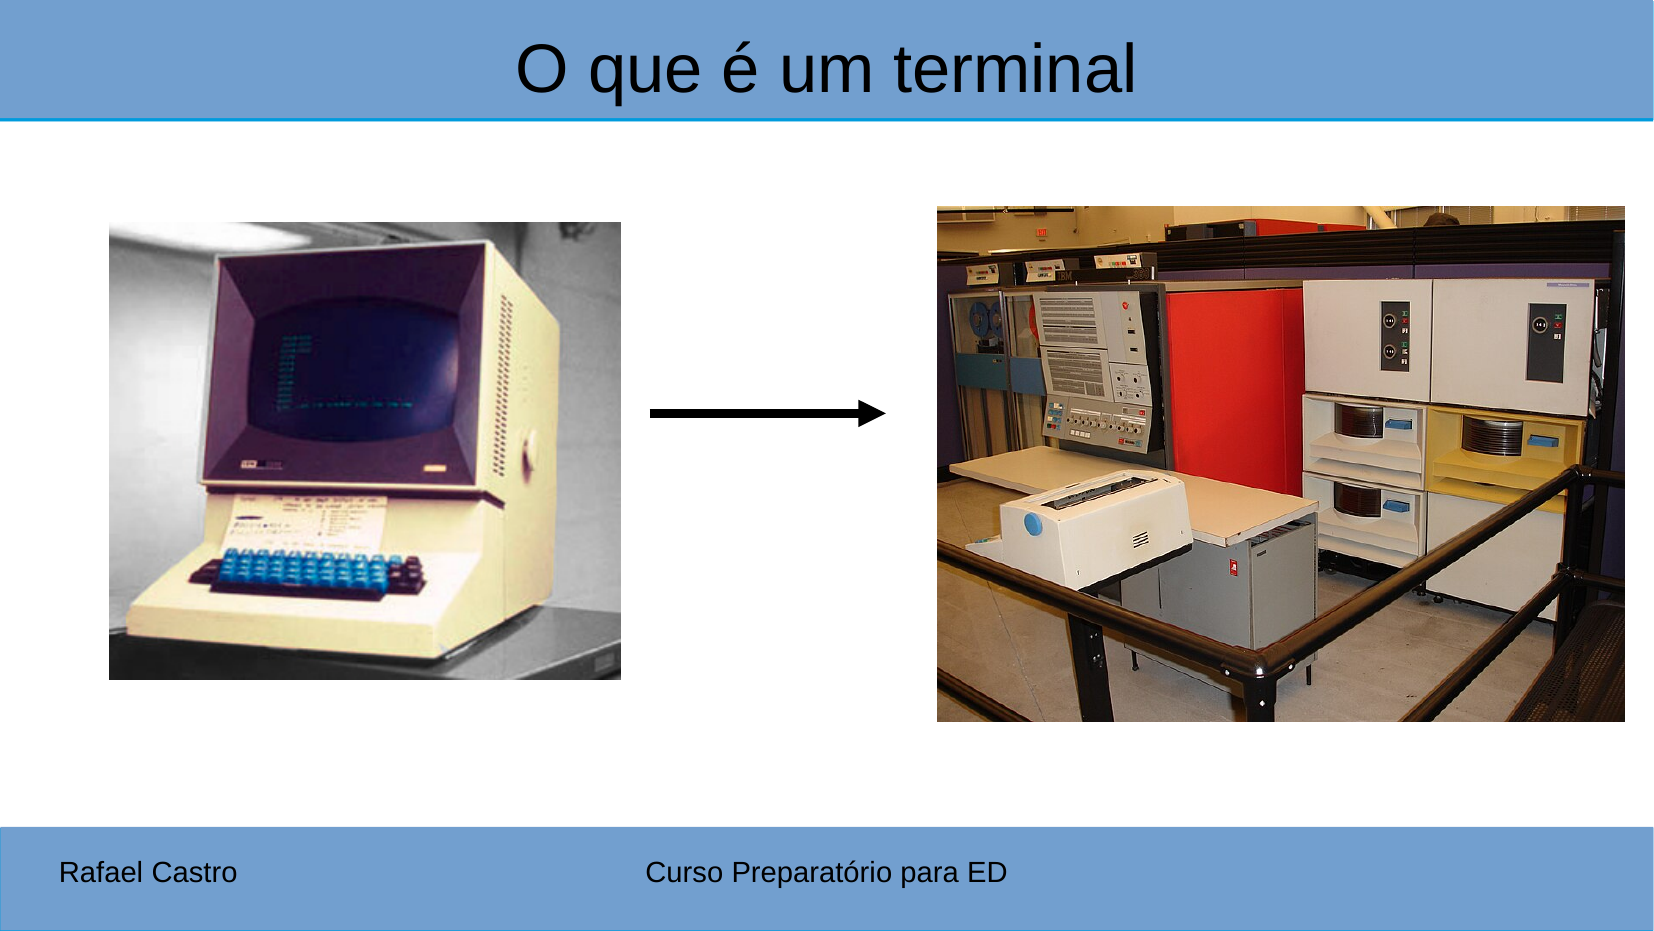

# O que é um terminal
Curso Preparatório para ED